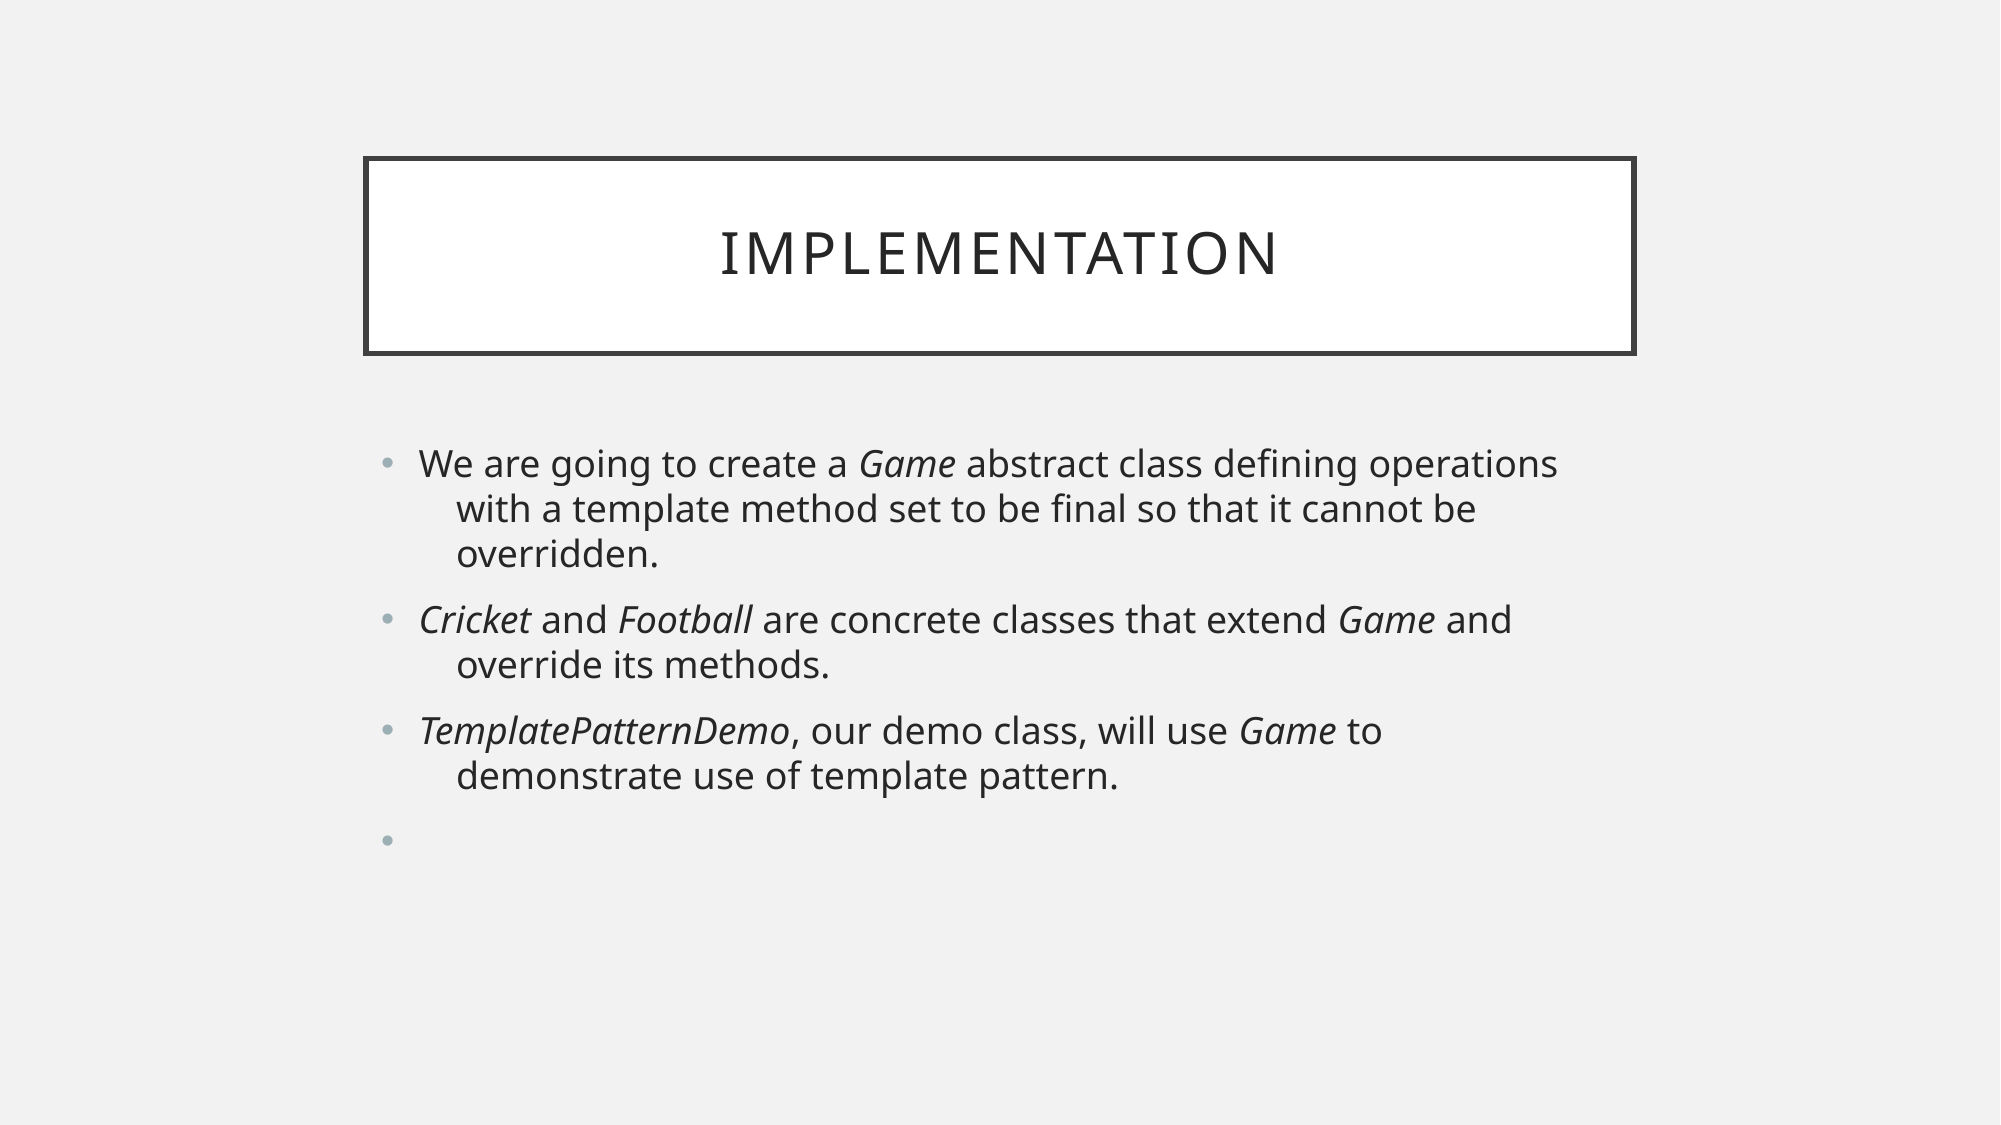

# Implementation
We are going to create a Game abstract class defining operations with a template method set to be final so that it cannot be overridden.
Cricket and Football are concrete classes that extend Game and override its methods.
TemplatePatternDemo, our demo class, will use Game to demonstrate use of template pattern.